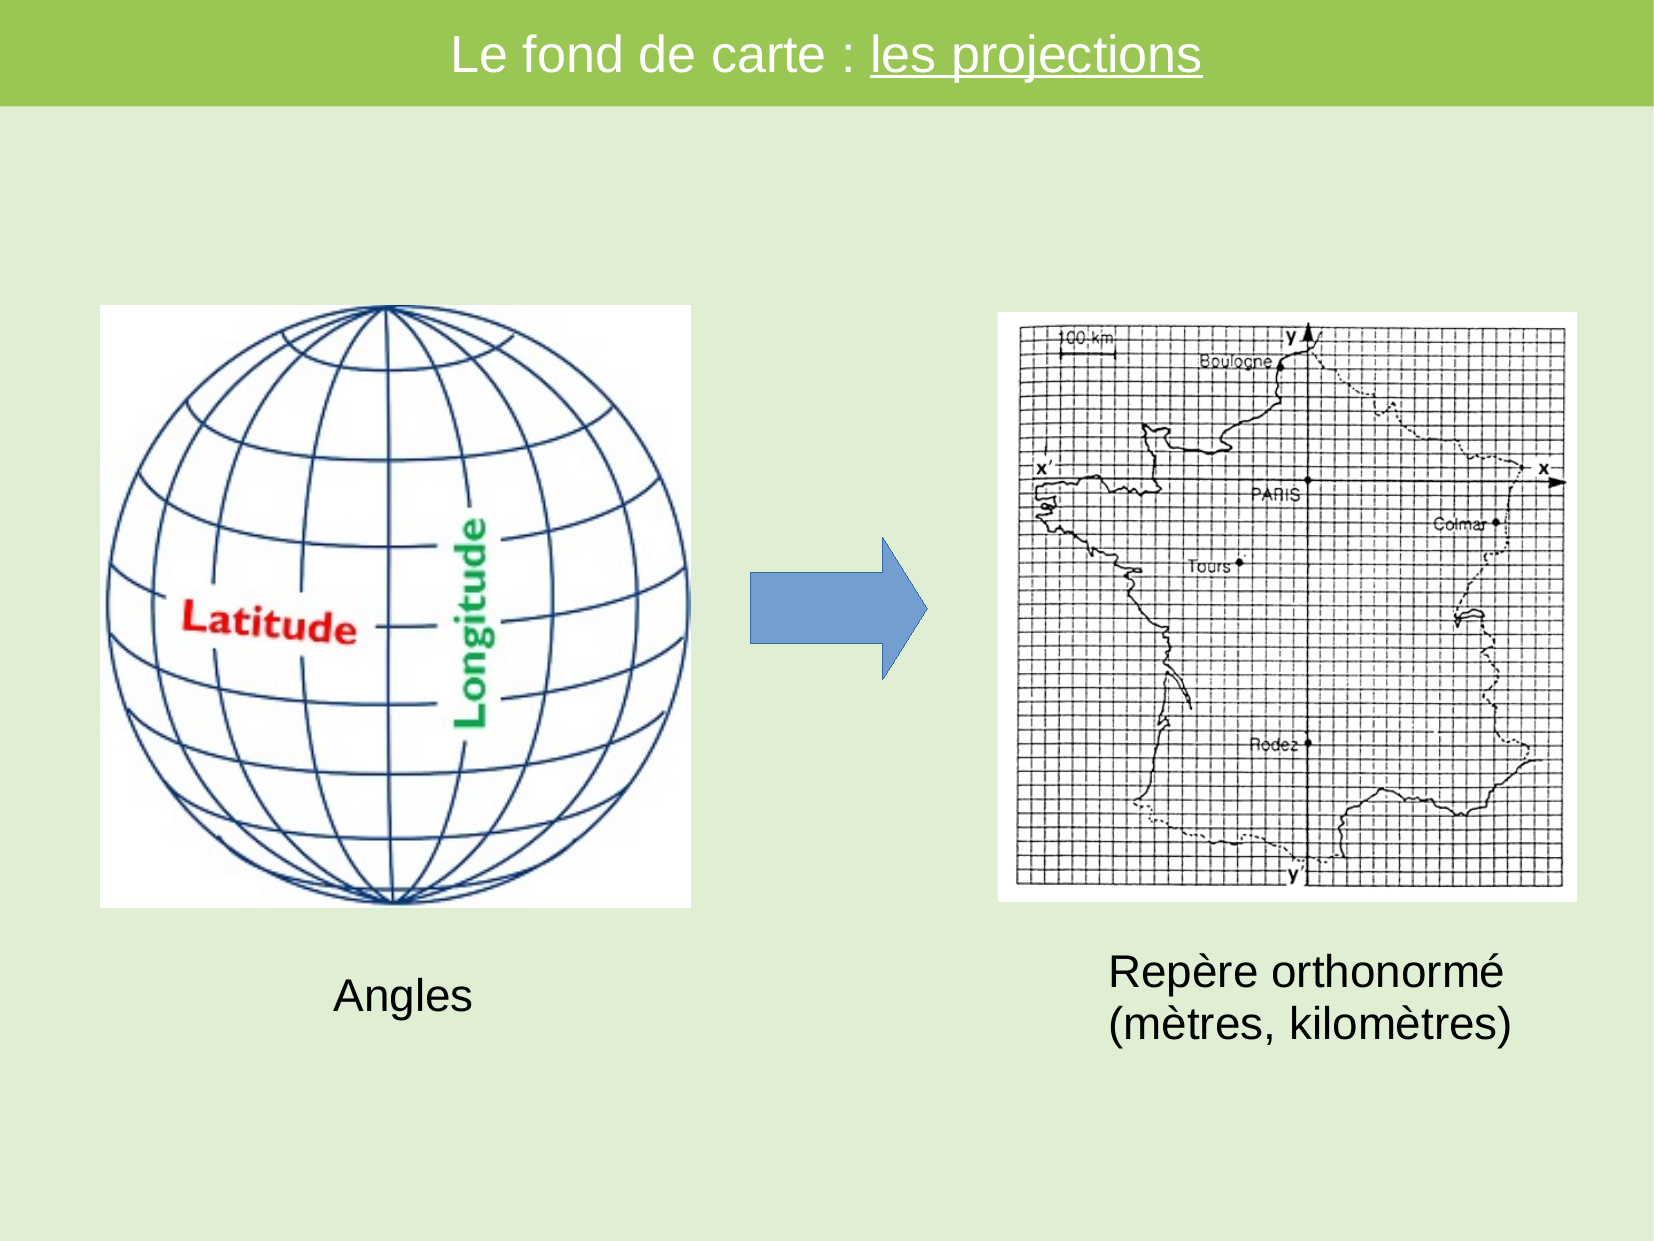

# Le fond de carte : les projections
Repère orthonormé
(mètres, kilomètres)
Angles